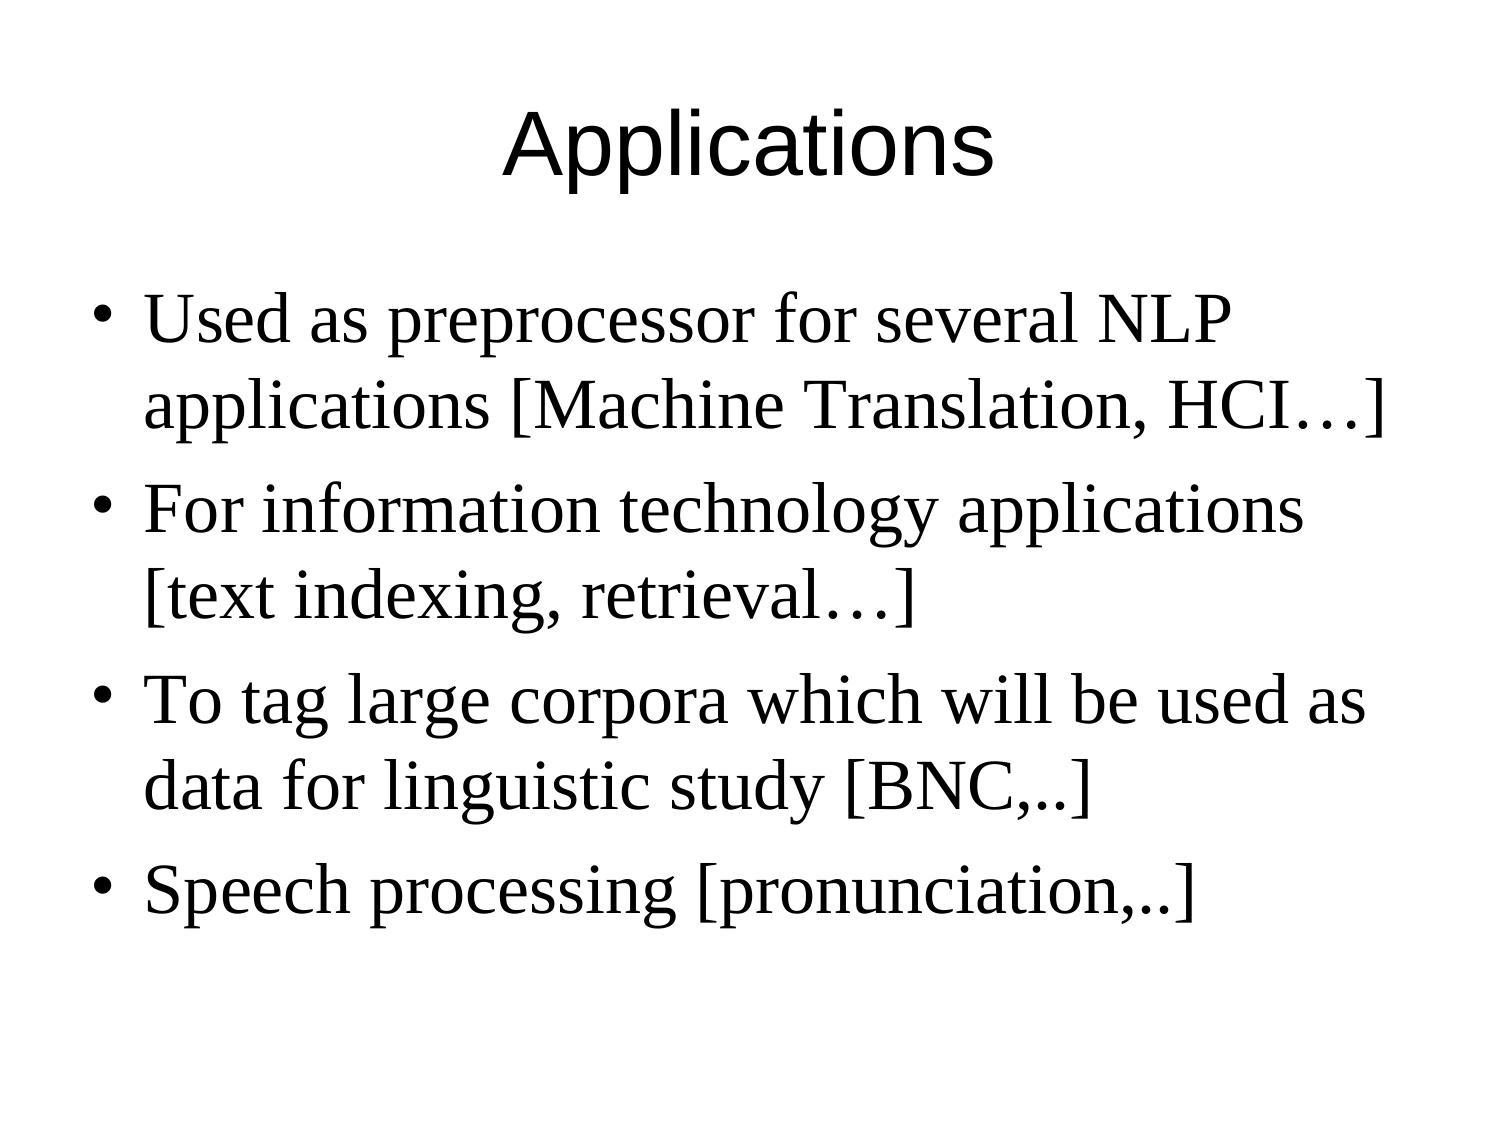

# Applications
Used as preprocessor for several NLP applications [Machine Translation, HCI…]
For information technology applications [text indexing, retrieval…]
To tag large corpora which will be used as data for linguistic study [BNC,..]
Speech processing [pronunciation,..]